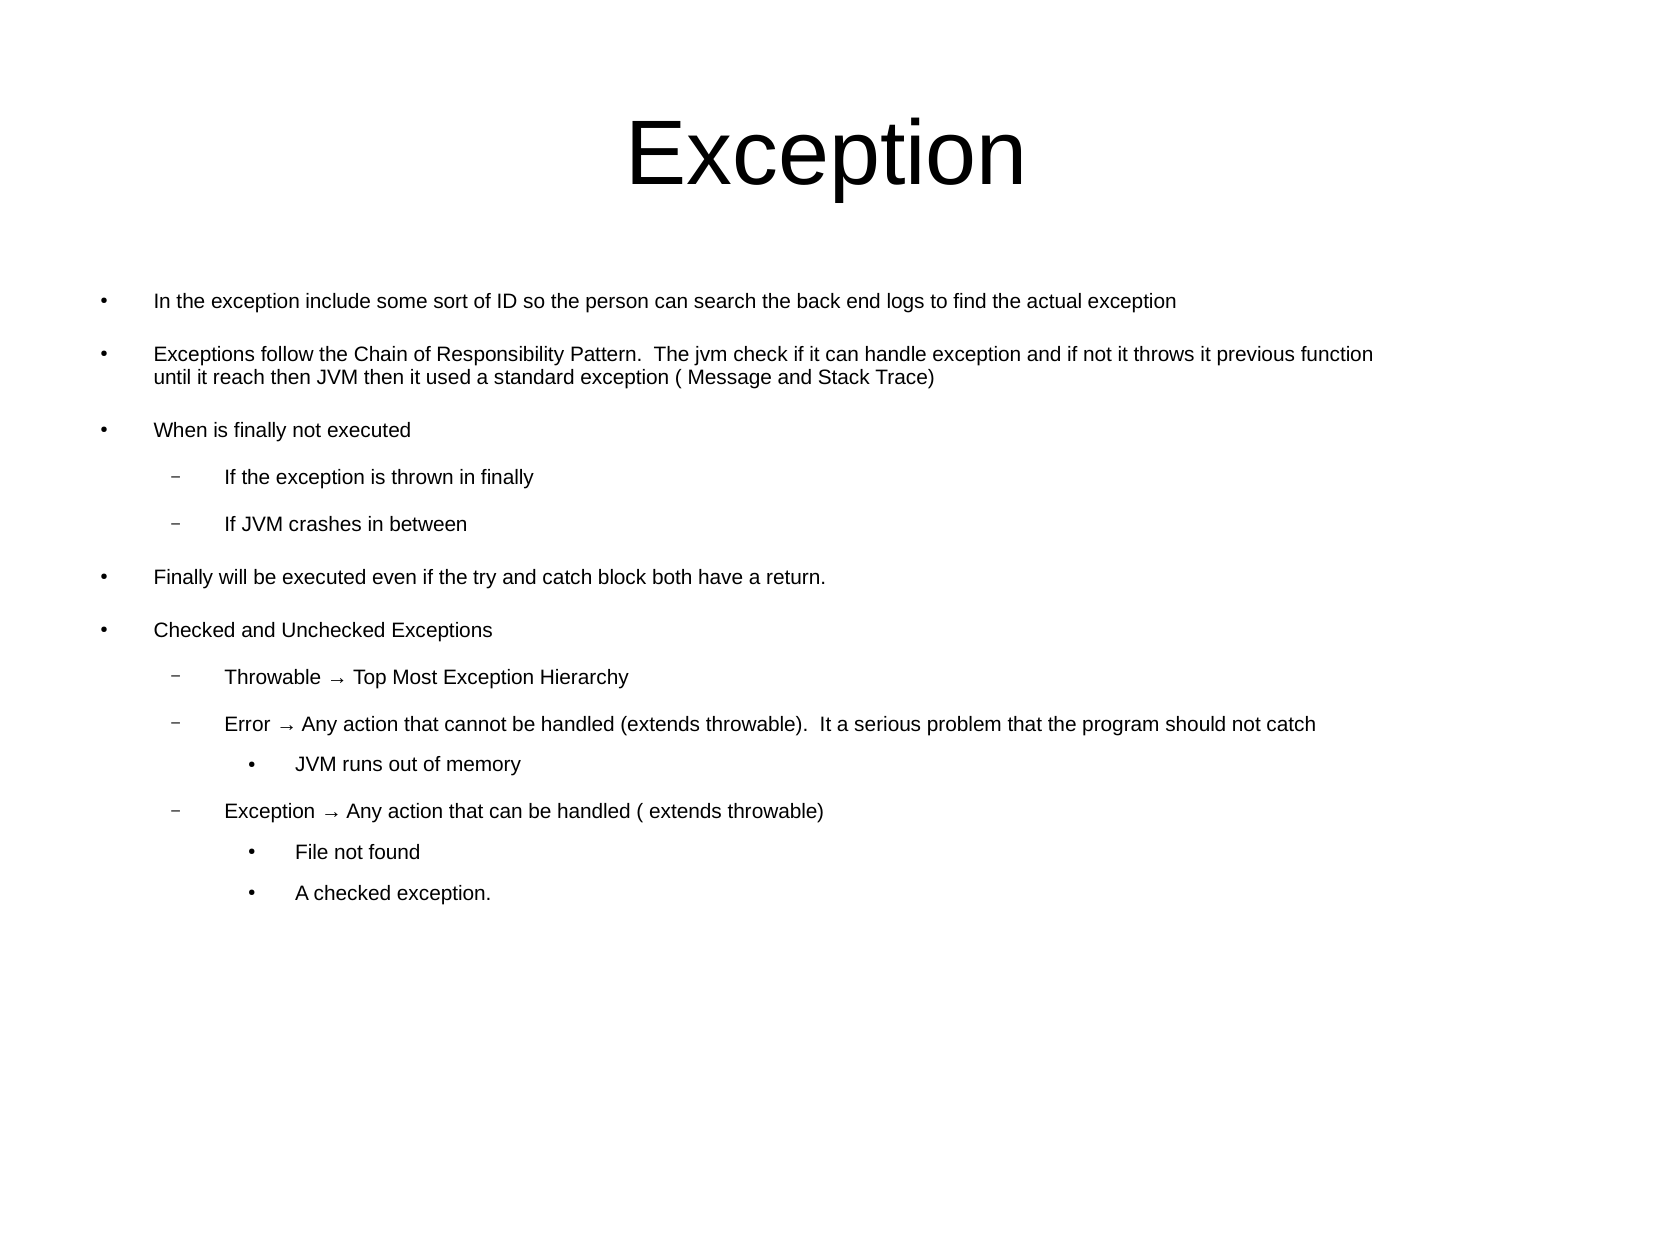

# Exception
In the exception include some sort of ID so the person can search the back end logs to find the actual exception
Exceptions follow the Chain of Responsibility Pattern. The jvm check if it can handle exception and if not it throws it previous function
until it reach then JVM then it used a standard exception ( Message and Stack Trace)
When is finally not executed
If the exception is thrown in finally
If JVM crashes in between
Finally will be executed even if the try and catch block both have a return.
Checked and Unchecked Exceptions
Throwable → Top Most Exception Hierarchy
Error → Any action that cannot be handled (extends throwable). It a serious problem that the program should not catch
JVM runs out of memory
Exception → Any action that can be handled ( extends throwable)
File not found
A checked exception.